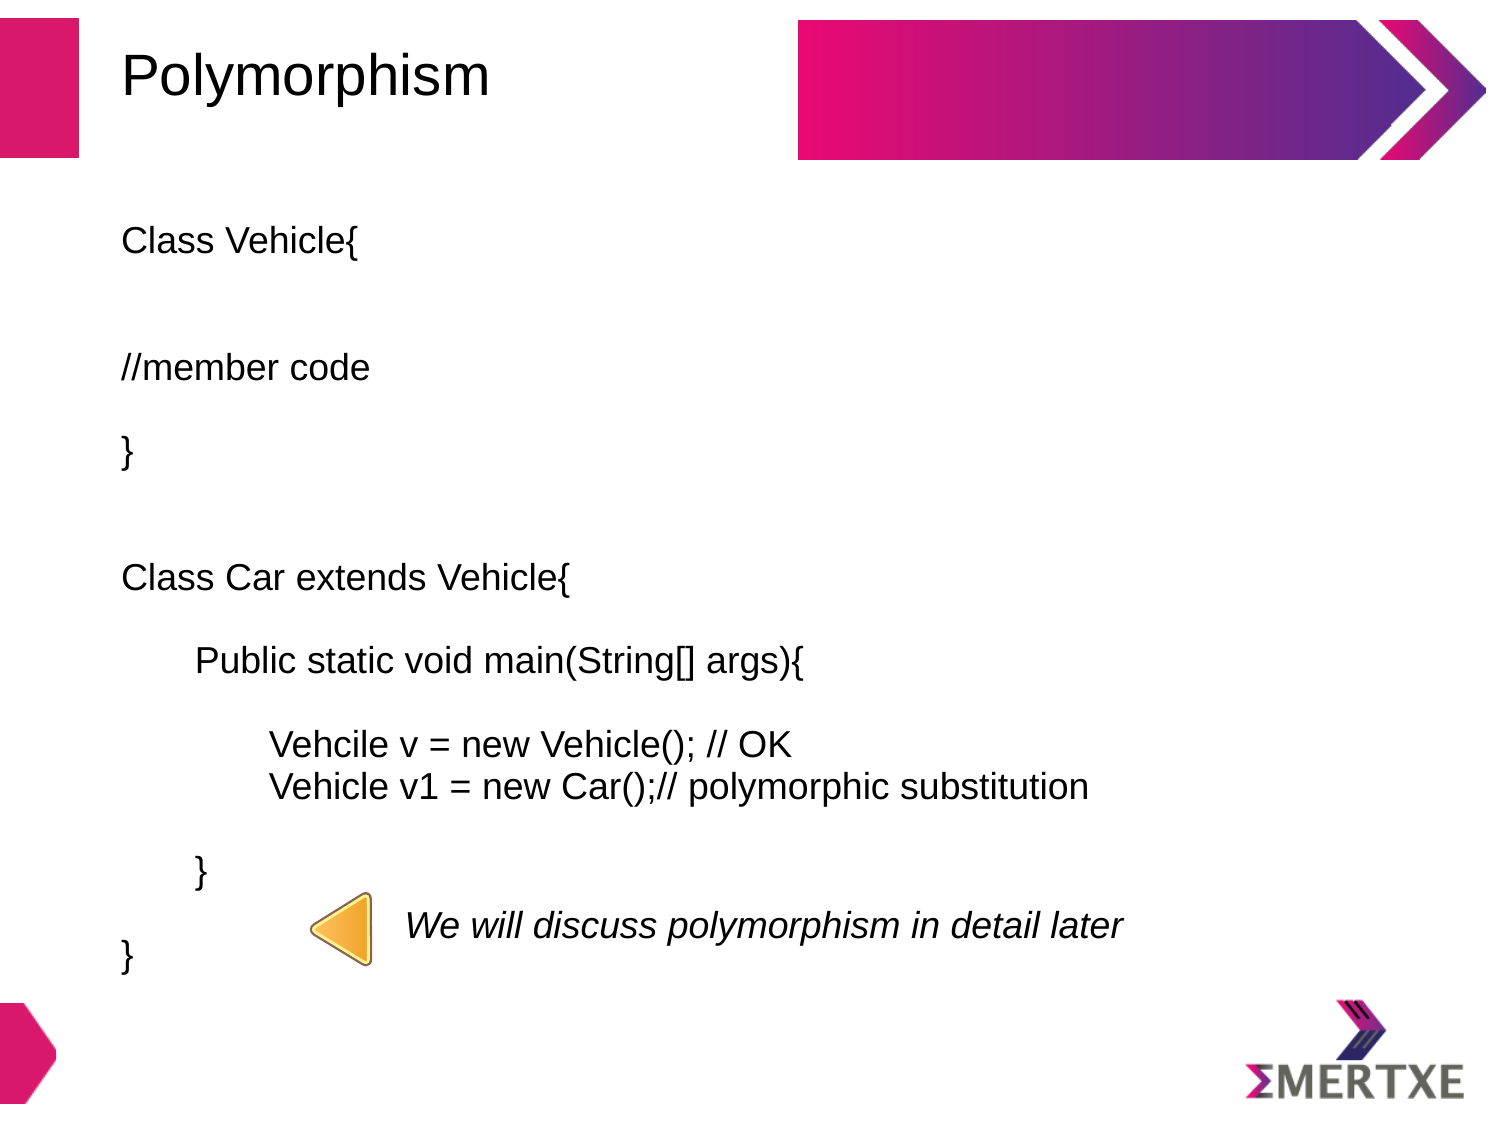

Polymorphism
Class Vehicle{
//member code
}
Class Car extends Vehicle{
	Public static void main(String[] args){
		Vehcile v = new Vehicle(); // OK
		Vehicle v1 = new Car();// polymorphic substitution
	}
}
We will discuss polymorphism in detail later